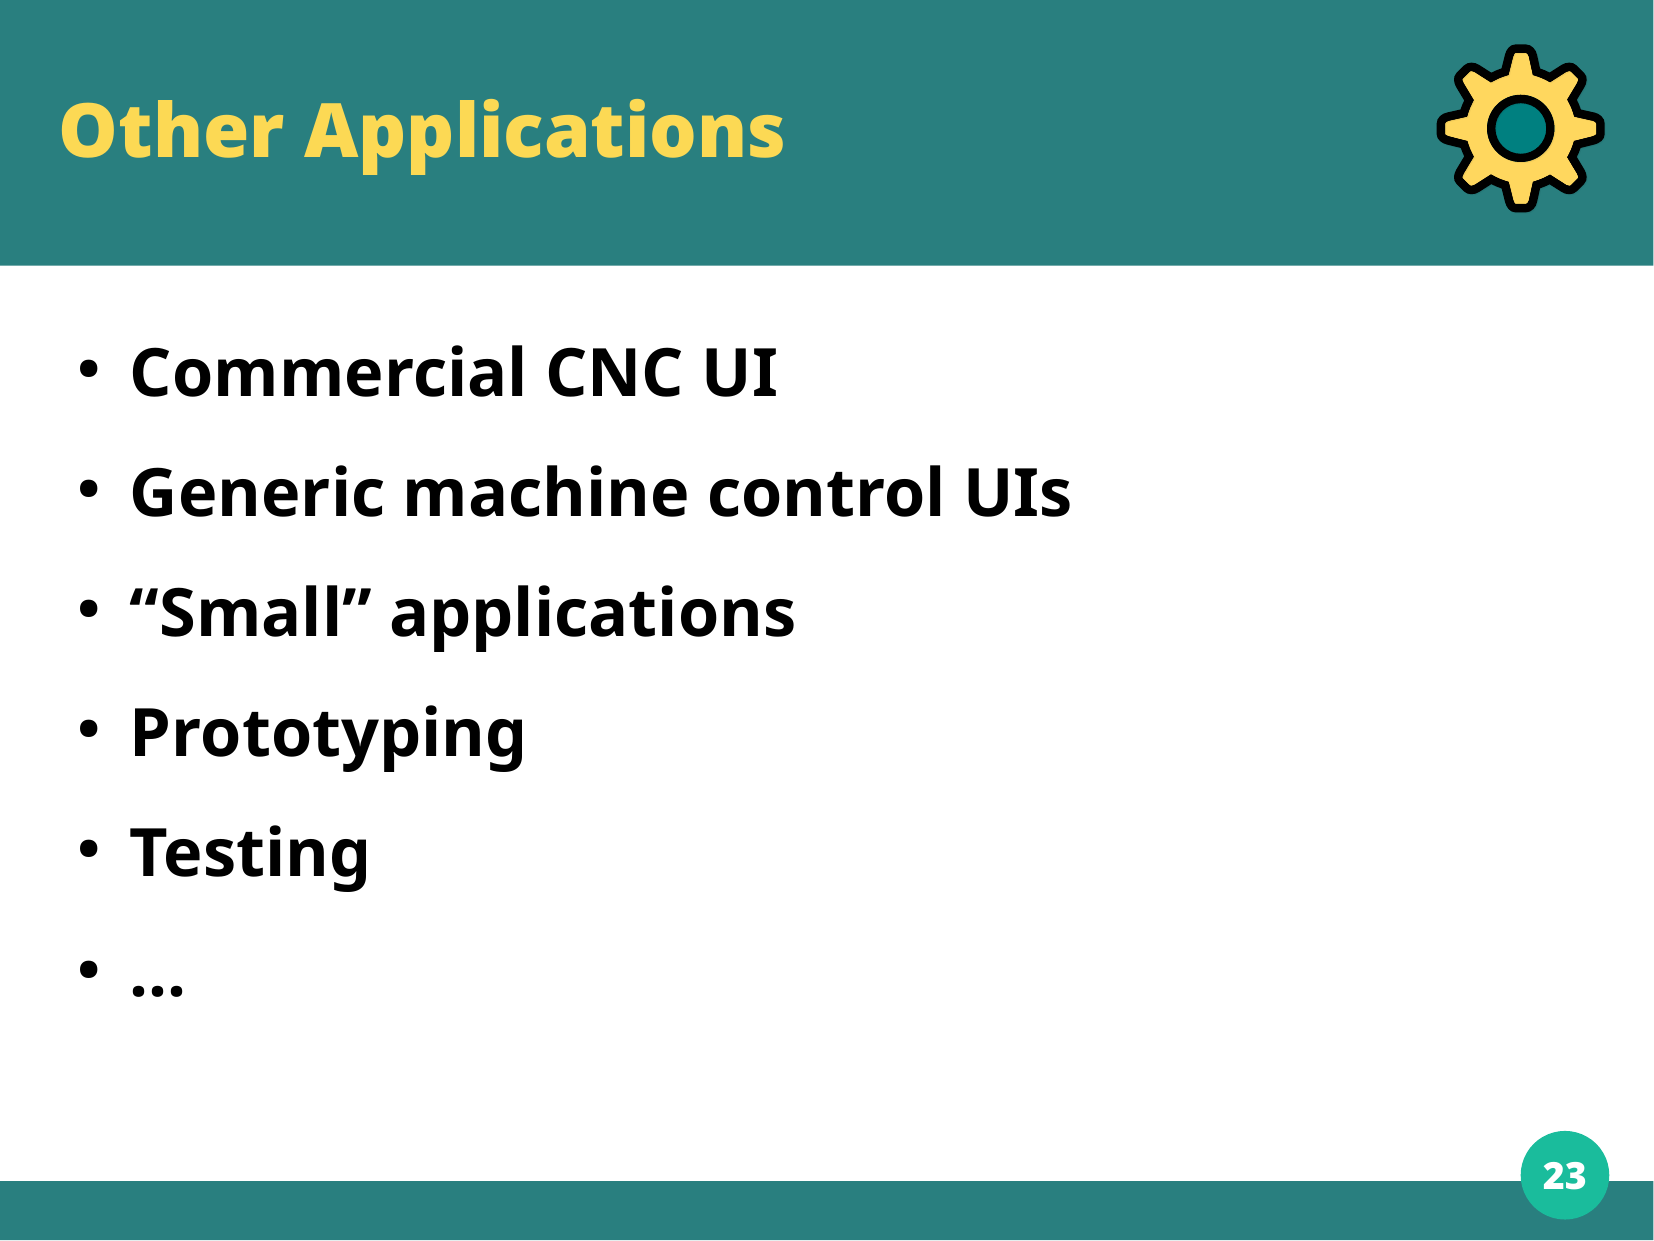

# Other Applications
Commercial CNC UI
Generic machine control UIs
“Small” applications
Prototyping
Testing
...
23